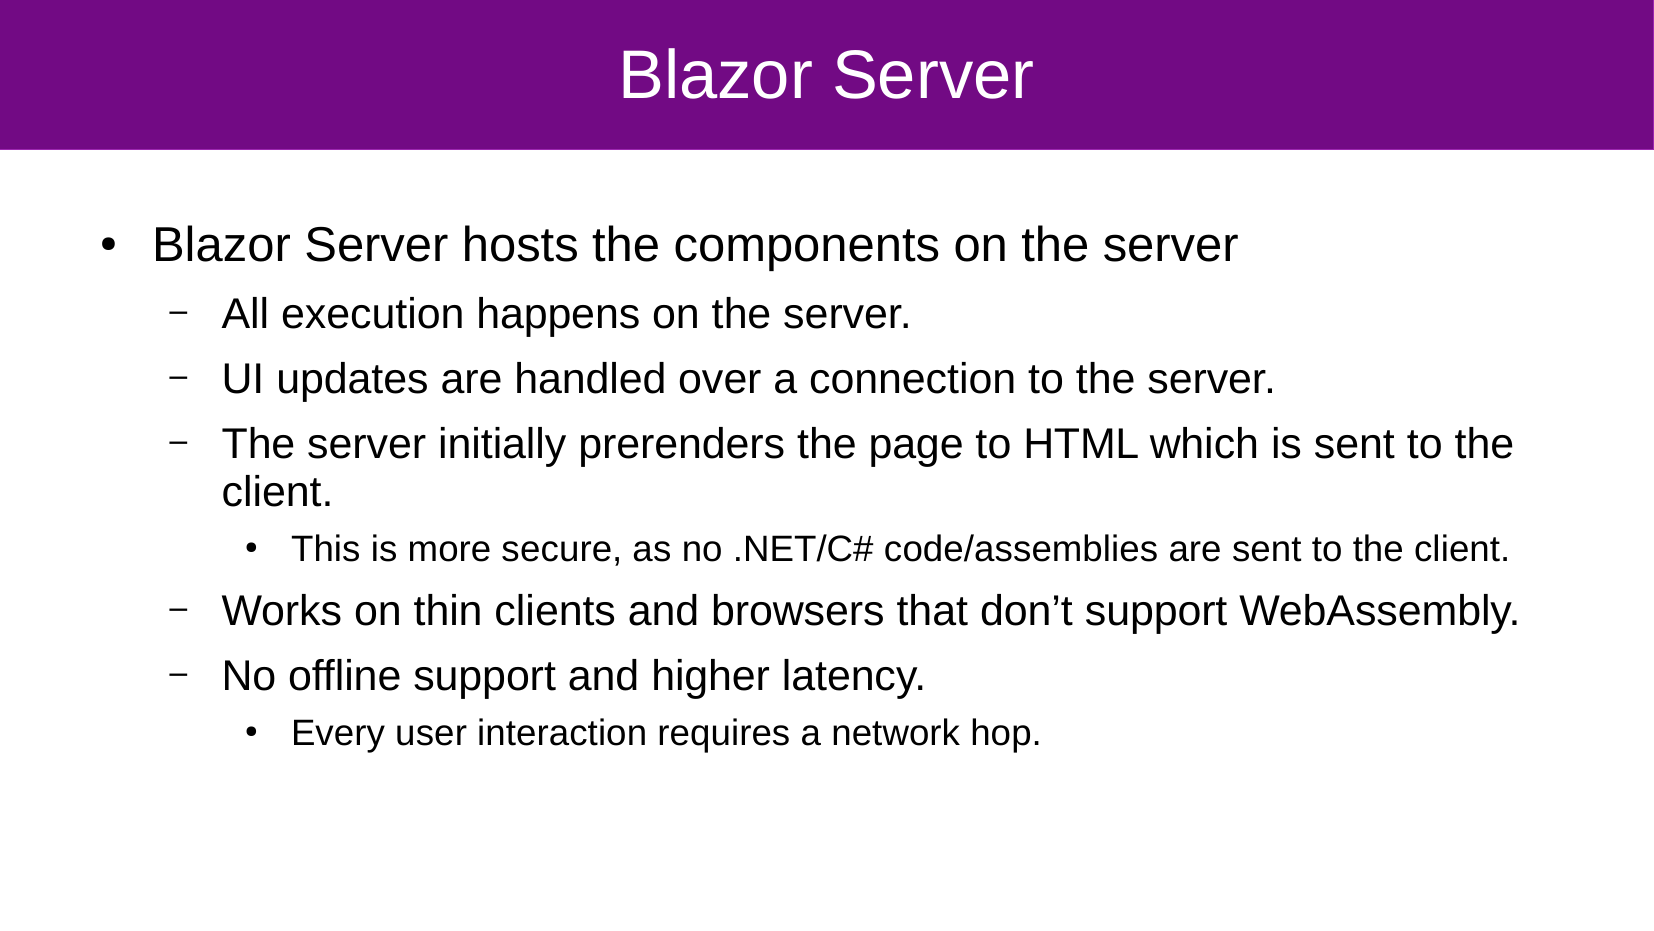

# Blazor Server
Blazor Server hosts the components on the server
All execution happens on the server.
UI updates are handled over a connection to the server.
The server initially prerenders the page to HTML which is sent to the client.
This is more secure, as no .NET/C# code/assemblies are sent to the client.
Works on thin clients and browsers that don’t support WebAssembly.
No offline support and higher latency.
Every user interaction requires a network hop.